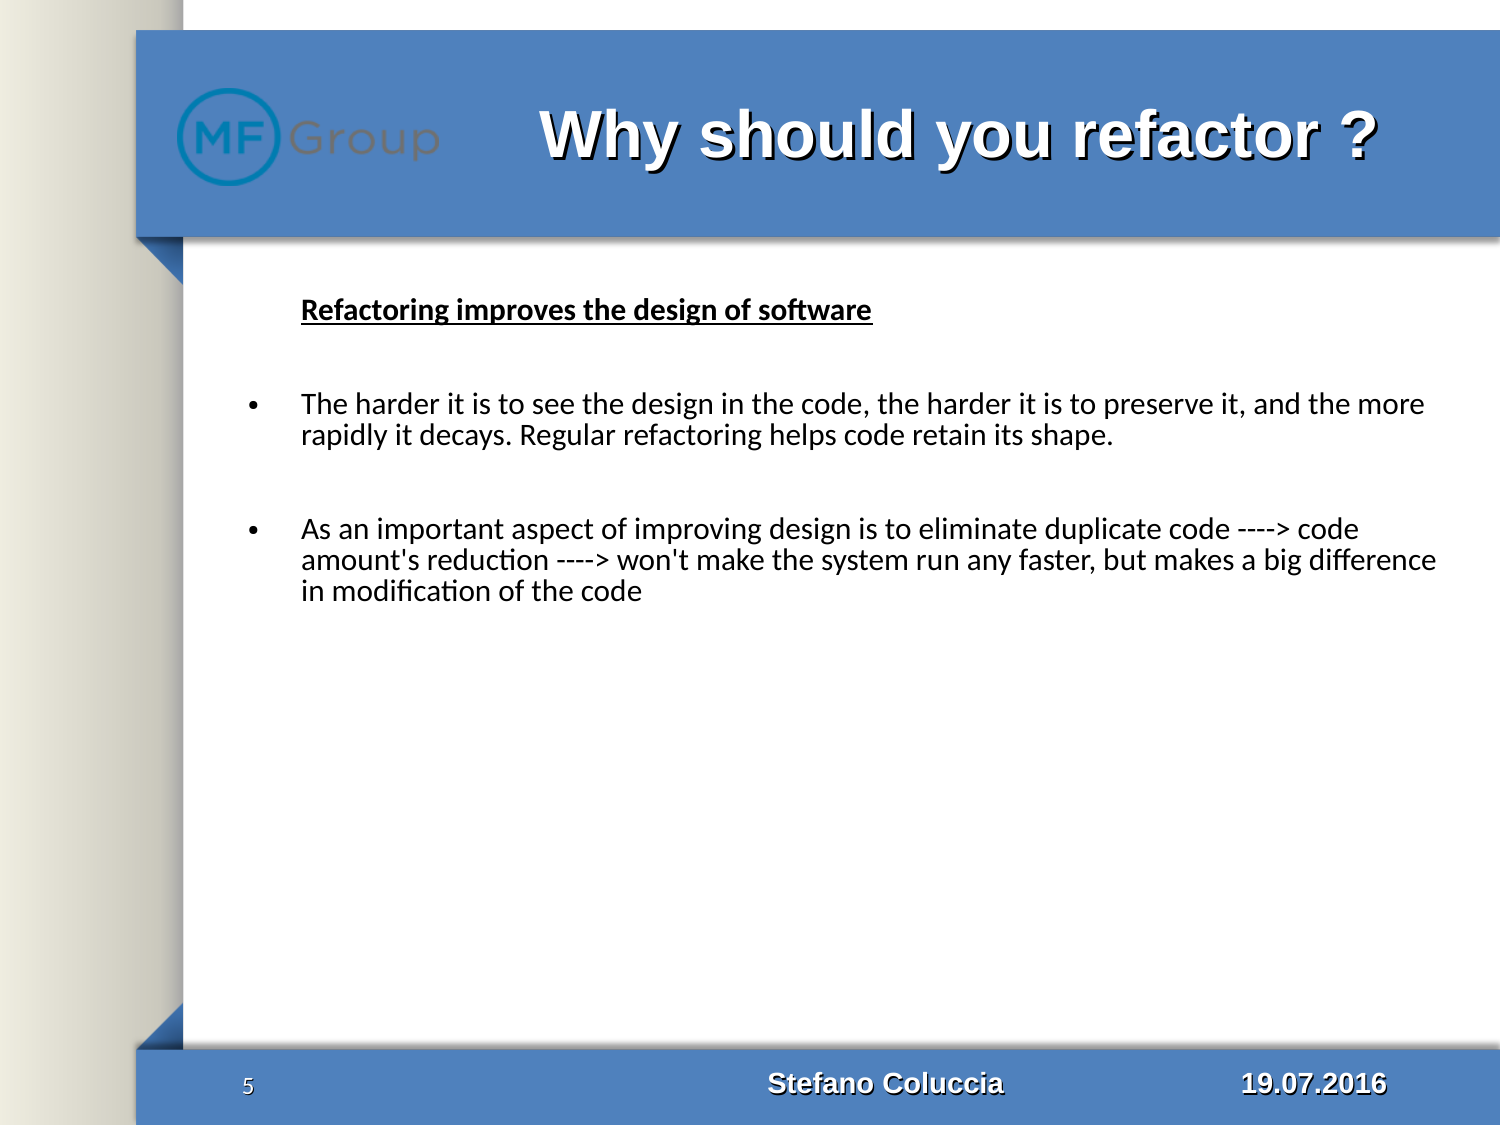

# Why should you refactor ?
Refactoring improves the design of software
The harder it is to see the design in the code, the harder it is to preserve it, and the more rapidly it decays. Regular refactoring helps code retain its shape.
As an important aspect of improving design is to eliminate duplicate code ----> code amount's reduction ----> won't make the system run any faster, but makes a big difference in modification of the code
5
Stefano Coluccia
19.07.2016